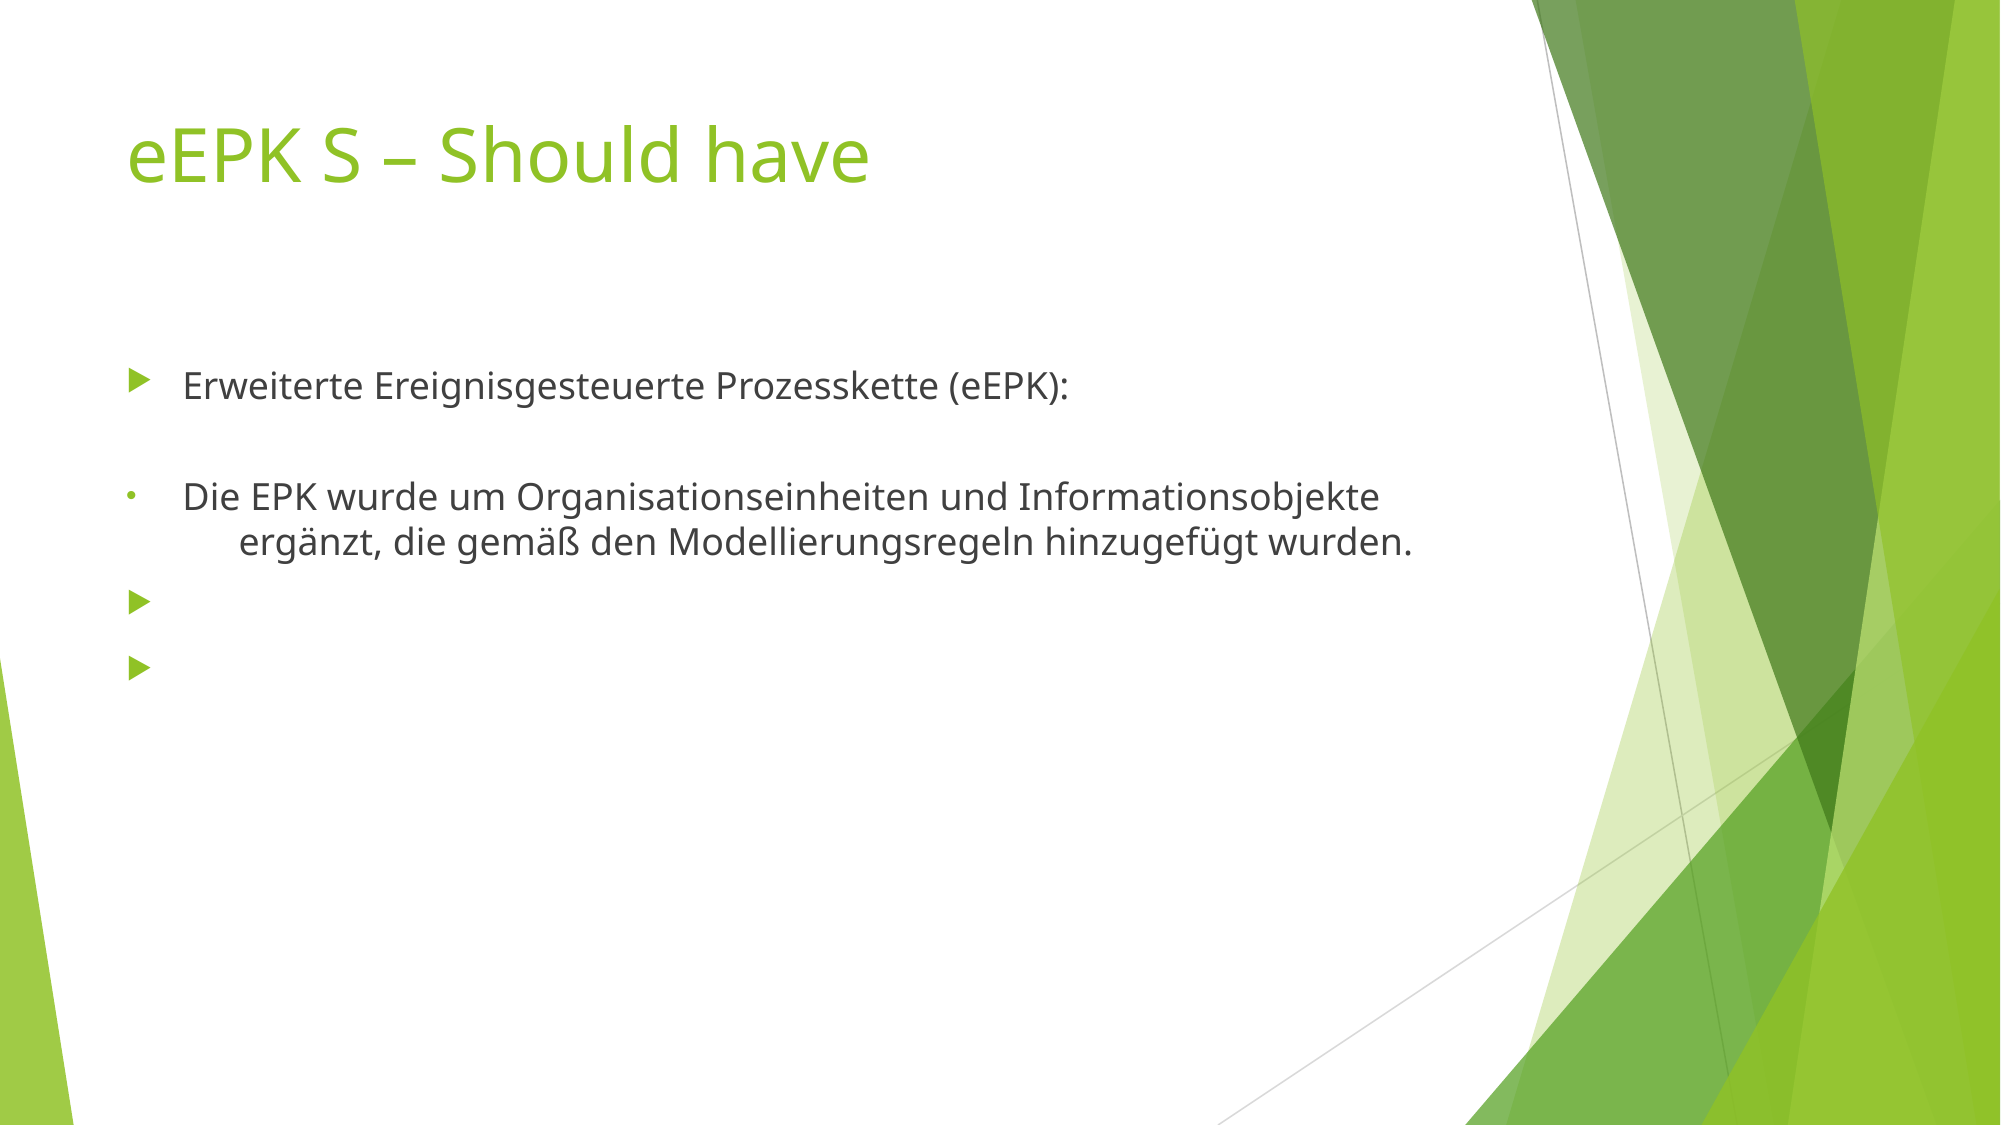

# eEPK S – Should have
Erweiterte Ereignisgesteuerte Prozesskette (eEPK):
Die EPK wurde um Organisationseinheiten und Informationsobjekte ergänzt, die gemäß den Modellierungsregeln hinzugefügt wurden.